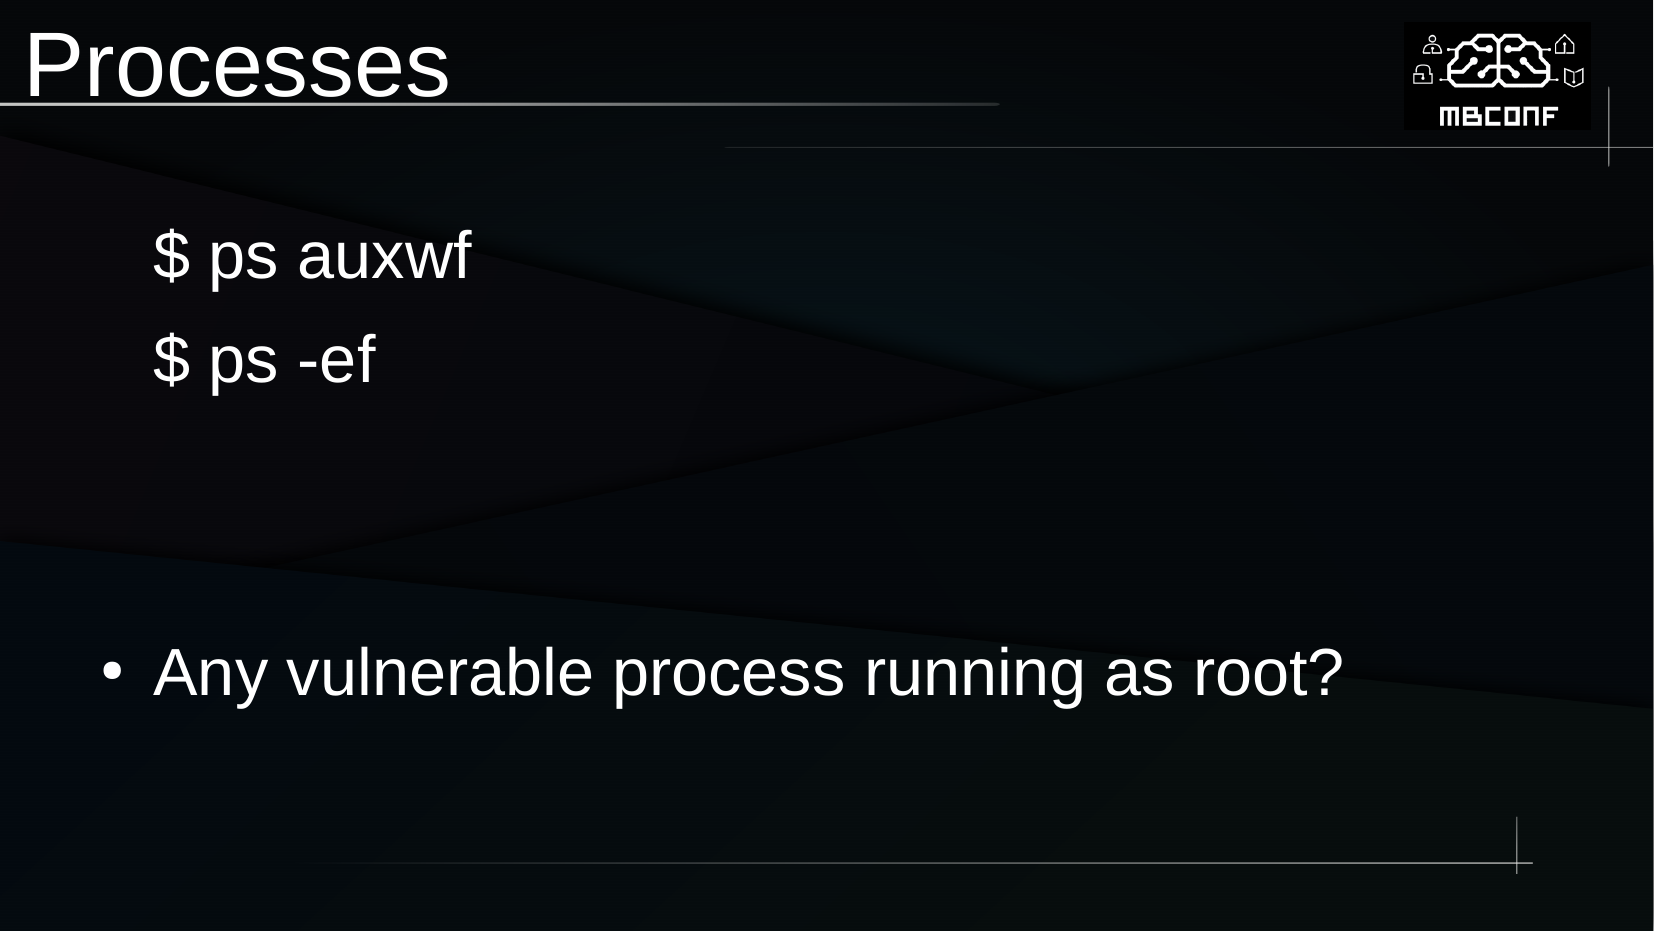

# Processes
$ ps auxwf
$ ps -ef
Any vulnerable process running as root?